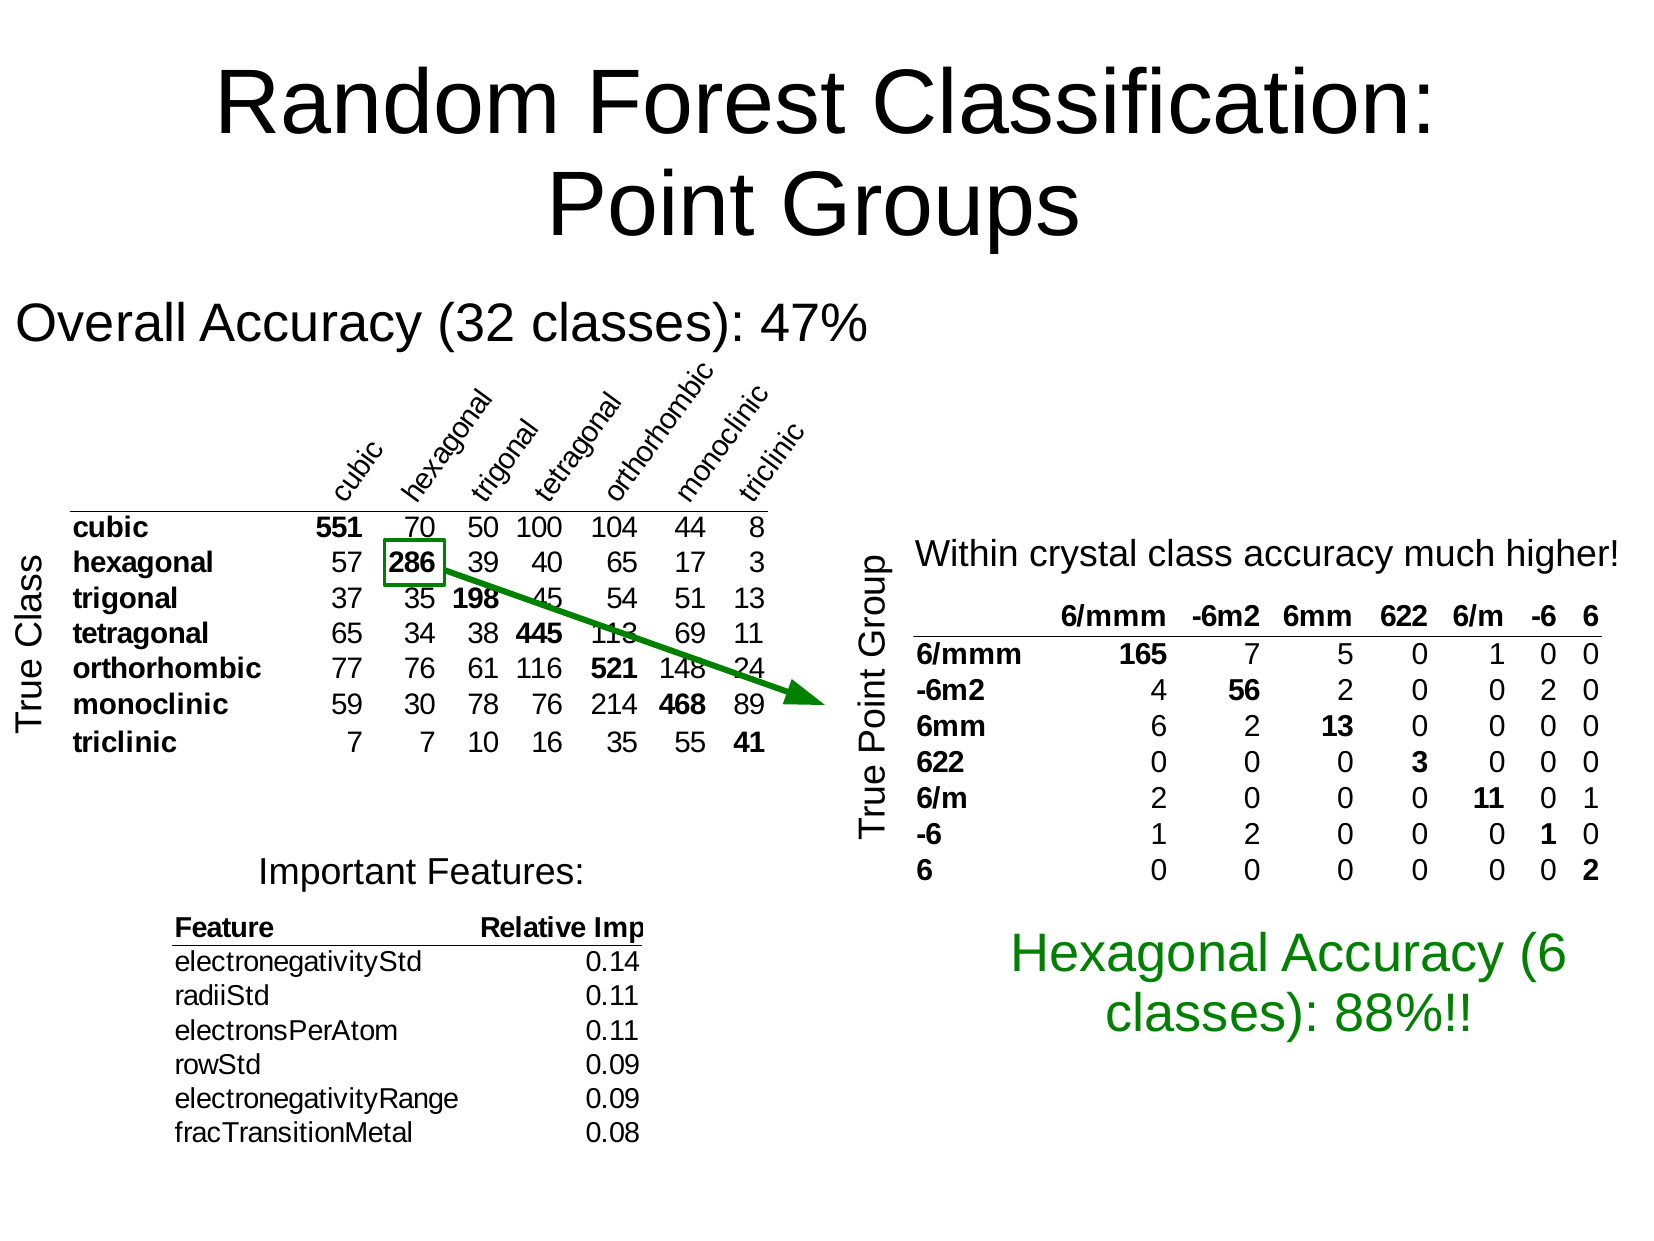

# Random Forest Classification: Point Groups
Overall Accuracy (32 classes): 47%
Within crystal class accuracy much higher!
True Class
True Point Group
Important Features:
Hexagonal Accuracy (6 classes): 88%!!